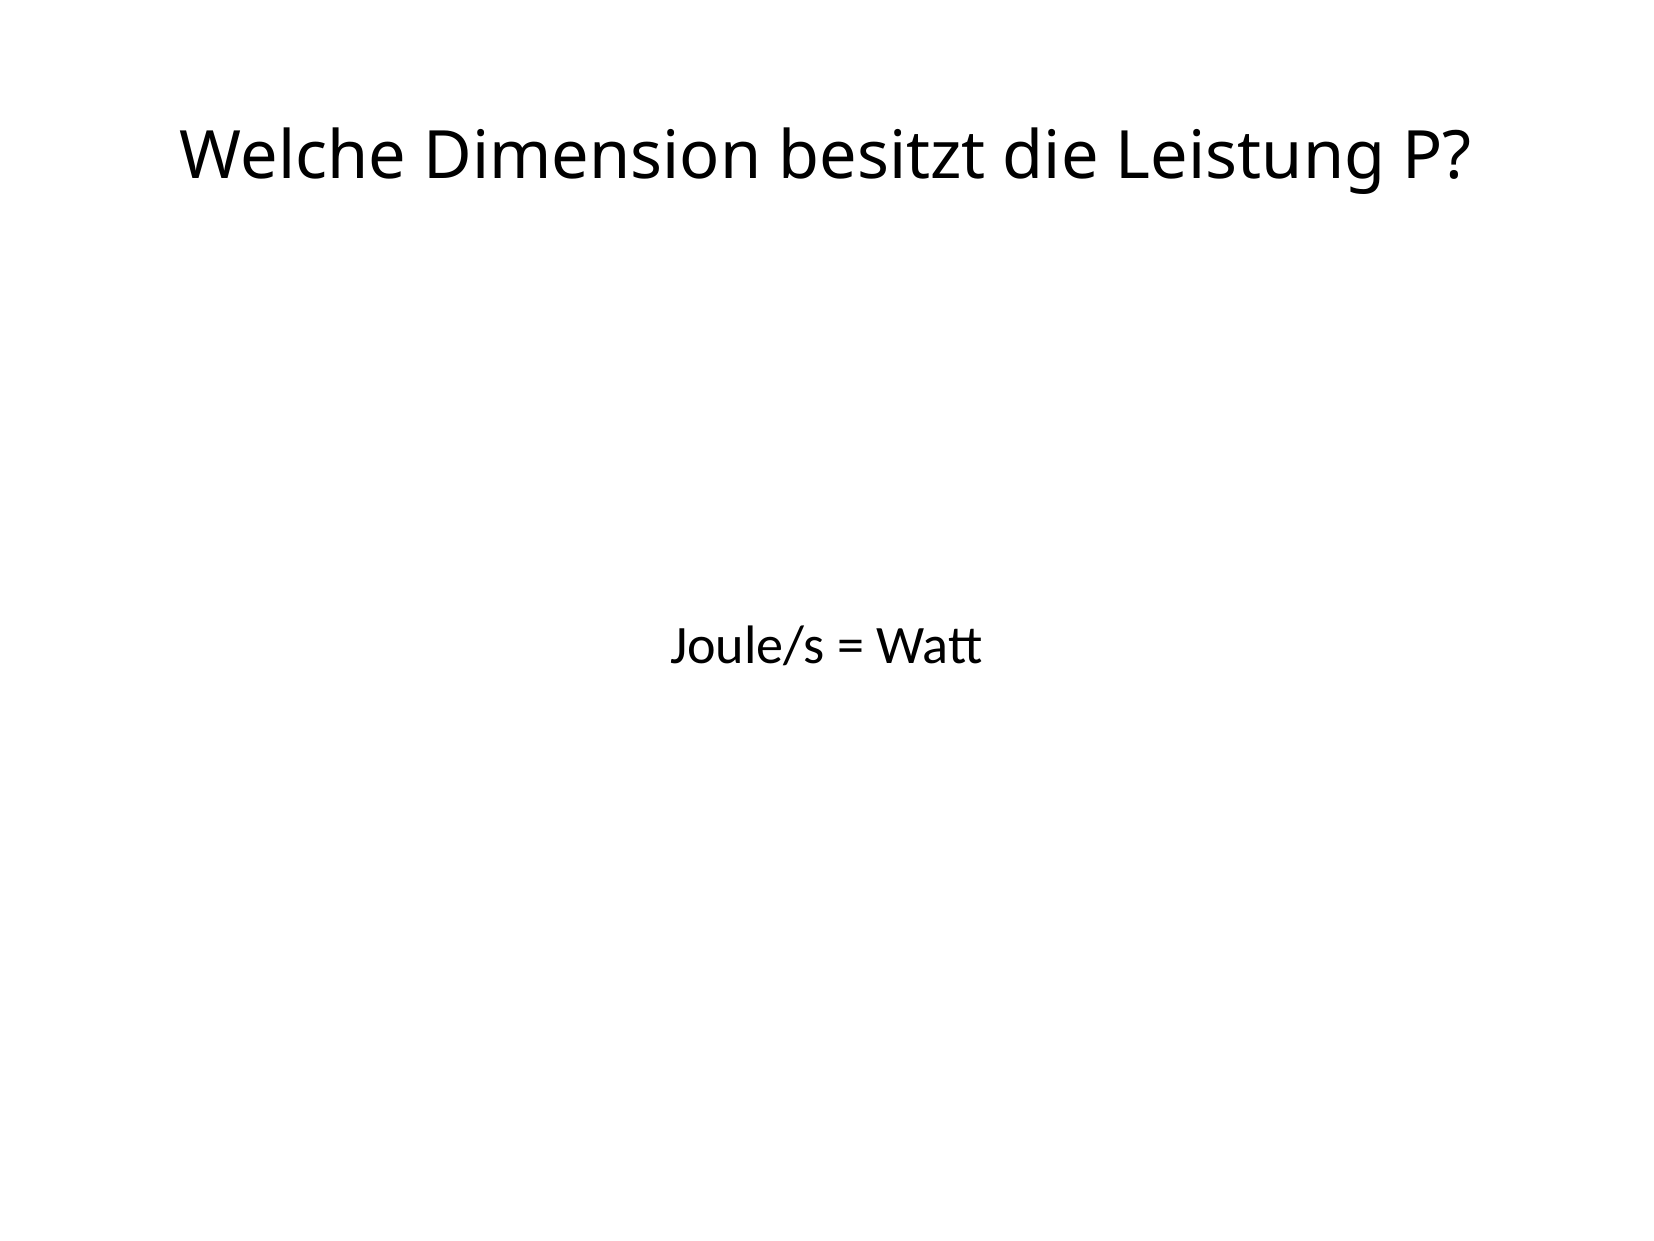

# Welche Dimension besitzt die Leistung P?
Joule/s = Watt